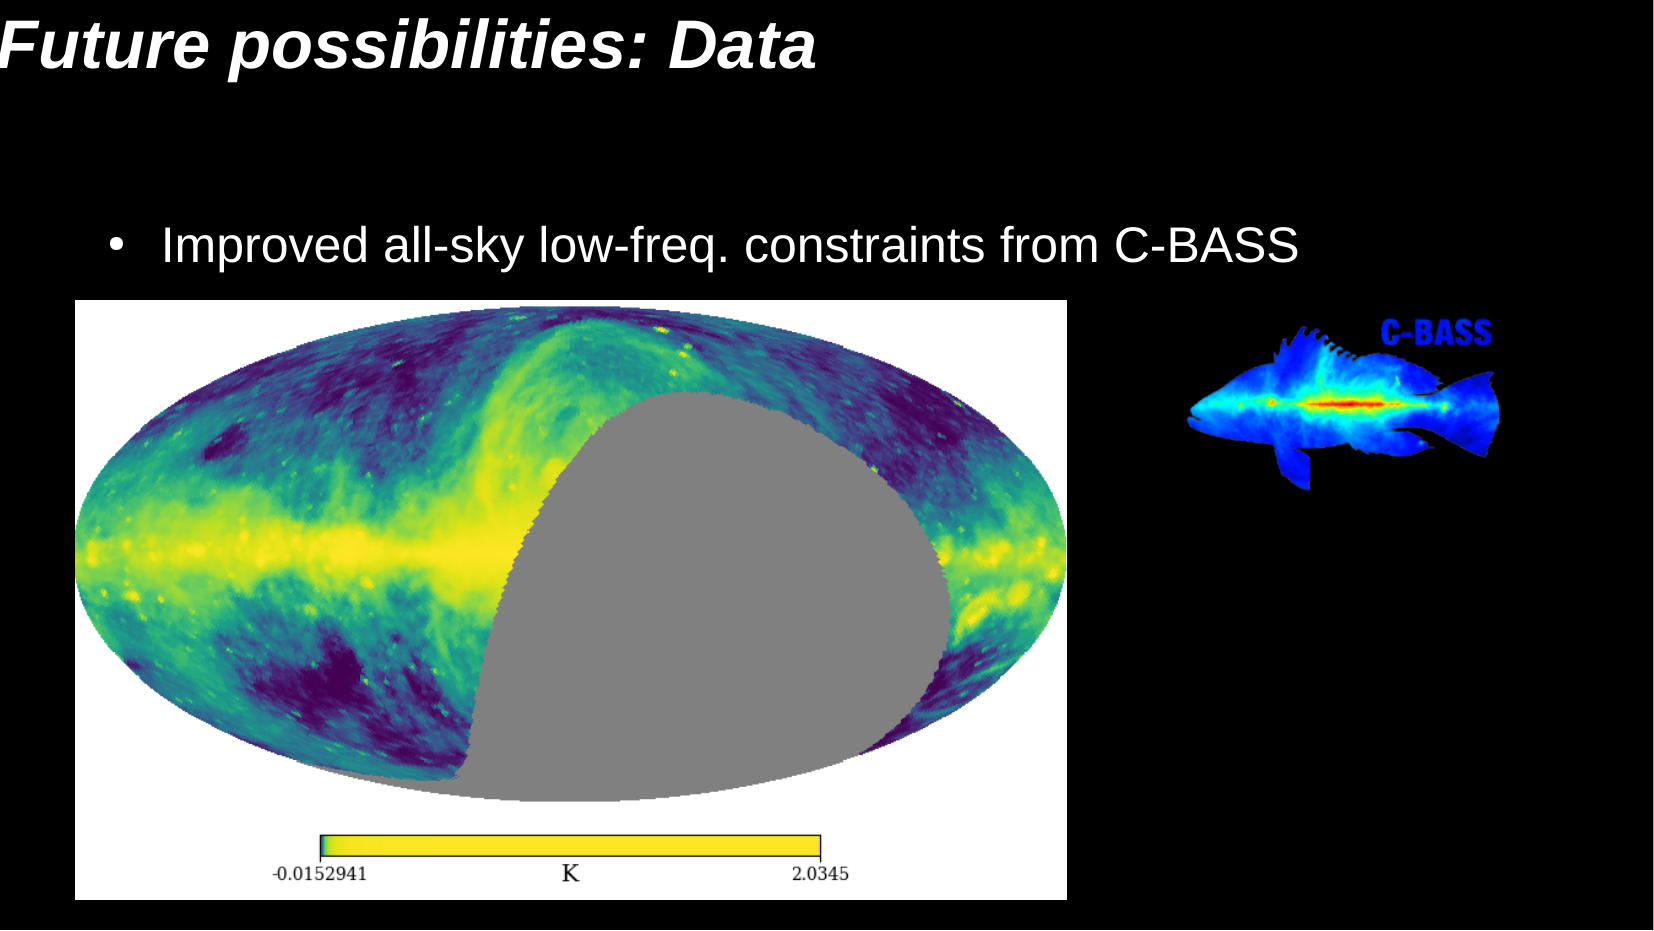

# Future possibilities: Data
Improved all-sky low-freq. constraints from C-BASS